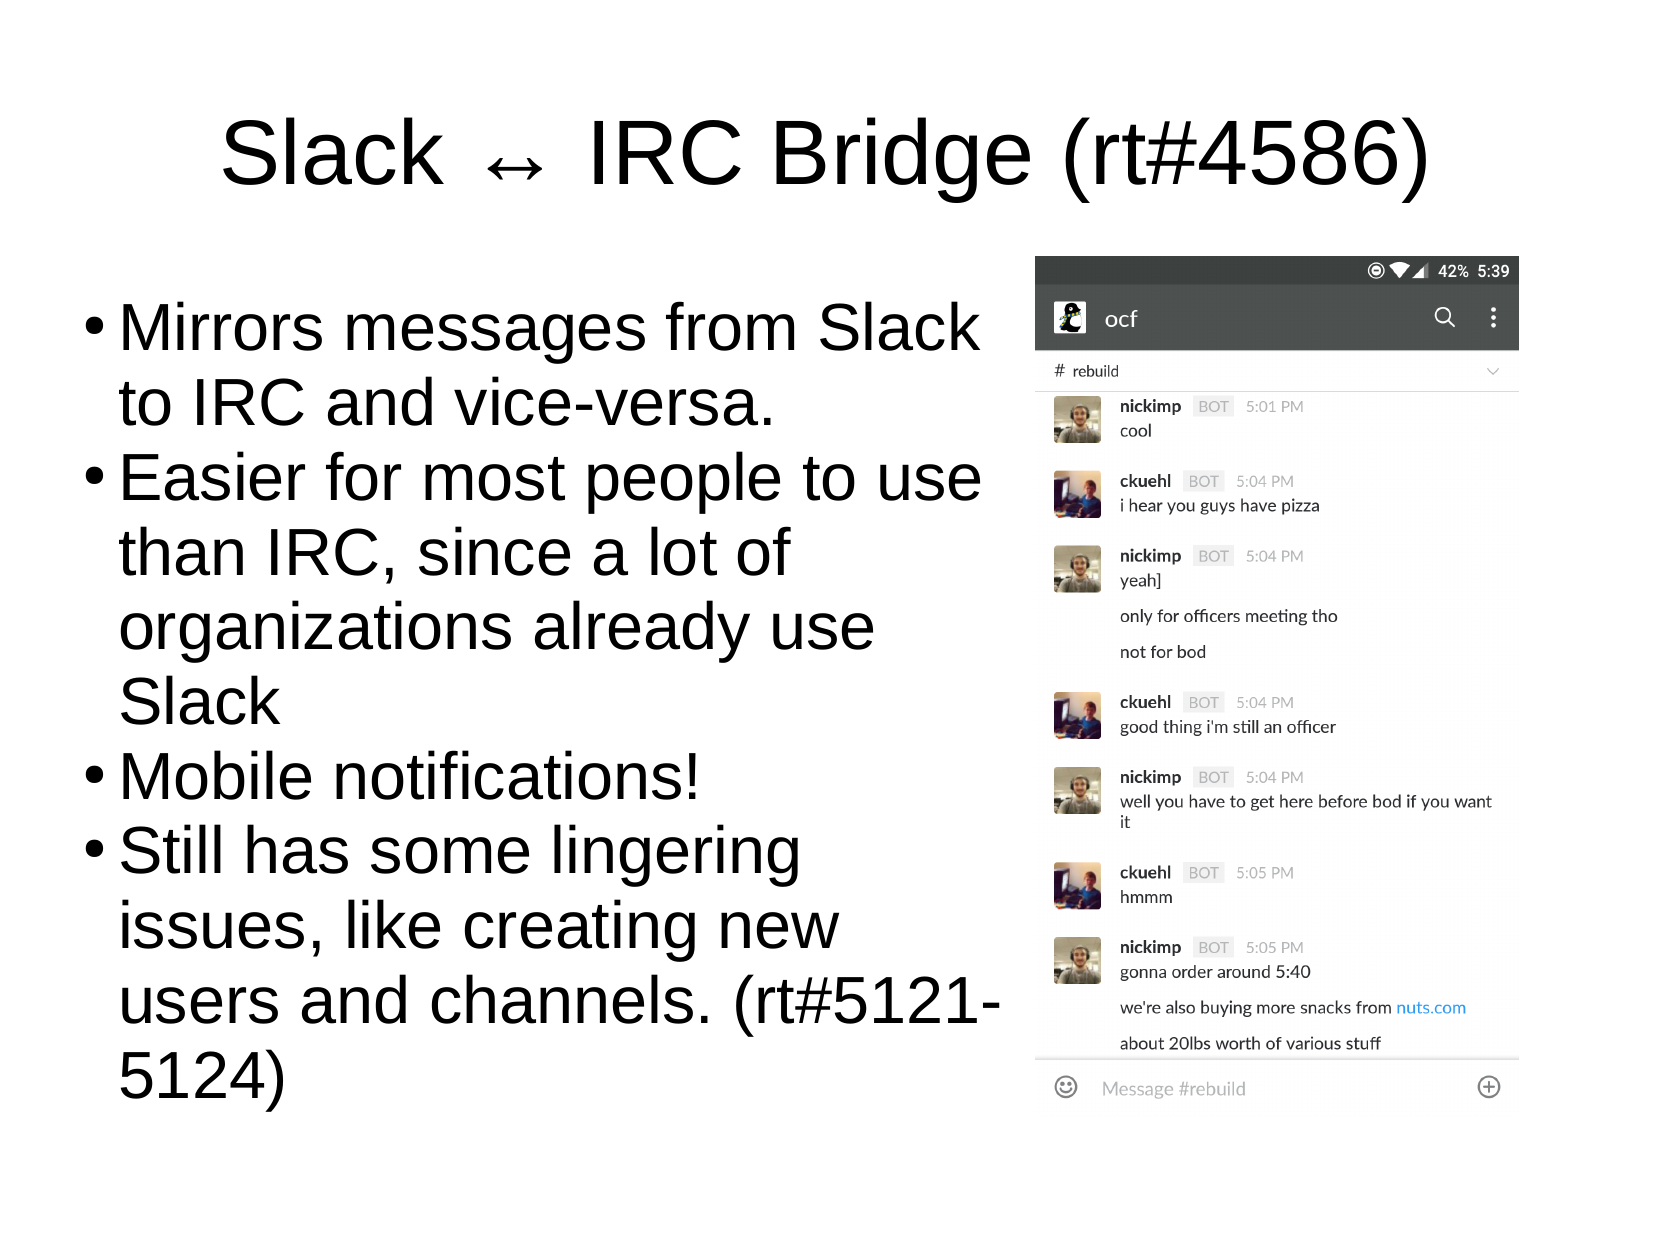

# Slack ↔ IRC Bridge (rt#4586)
Mirrors messages from Slack to IRC and vice-versa.
Easier for most people to use than IRC, since a lot of organizations already use Slack
Mobile notifications!
Still has some lingering issues, like creating new users and channels. (rt#5121-5124)